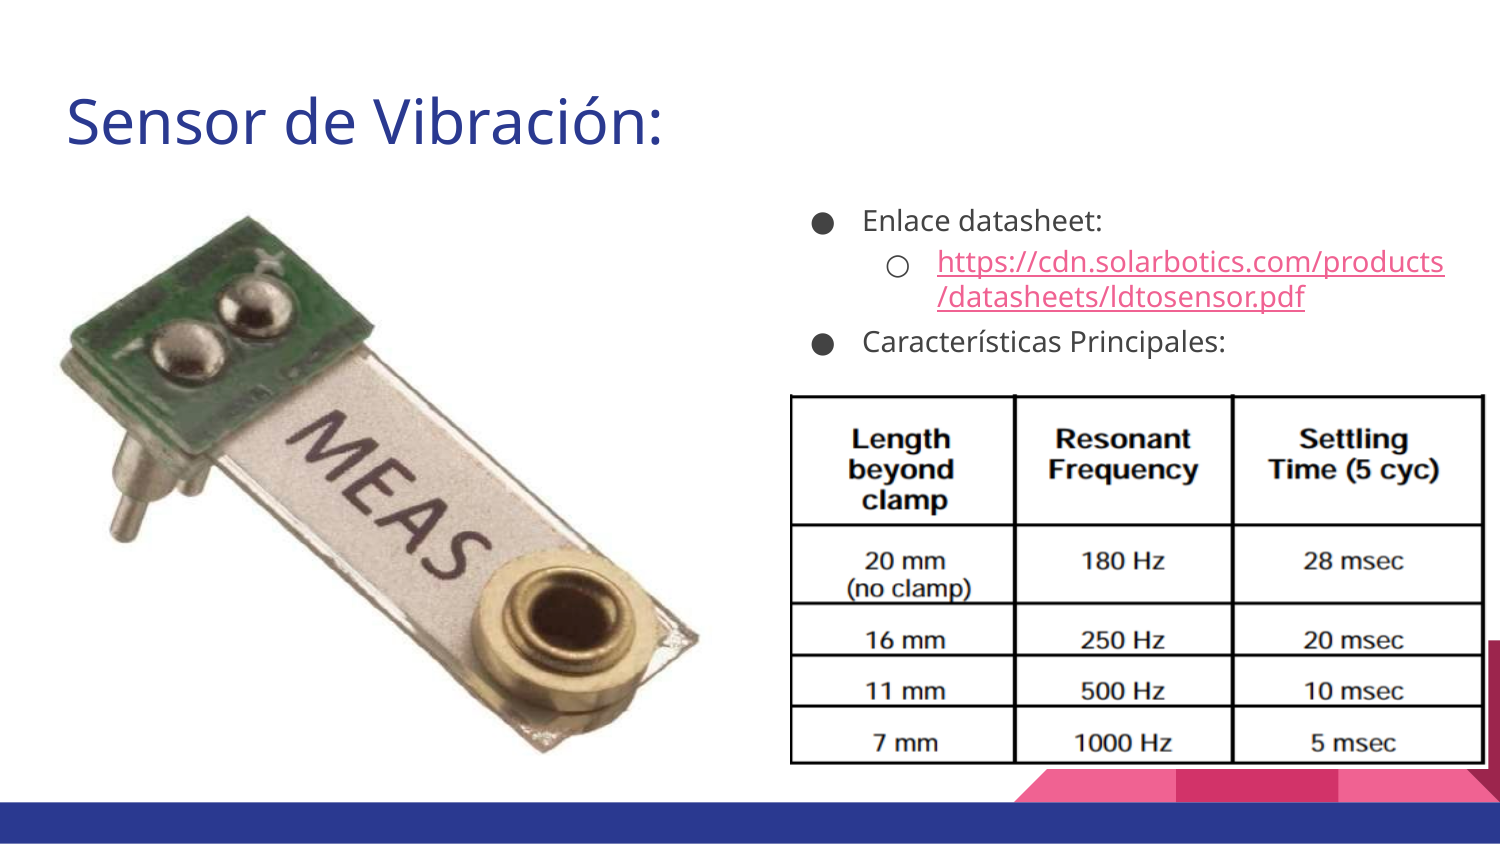

# Sensor de Vibración:
Enlace datasheet:
https://cdn.solarbotics.com/products/datasheets/ldtosensor.pdf
Características Principales: